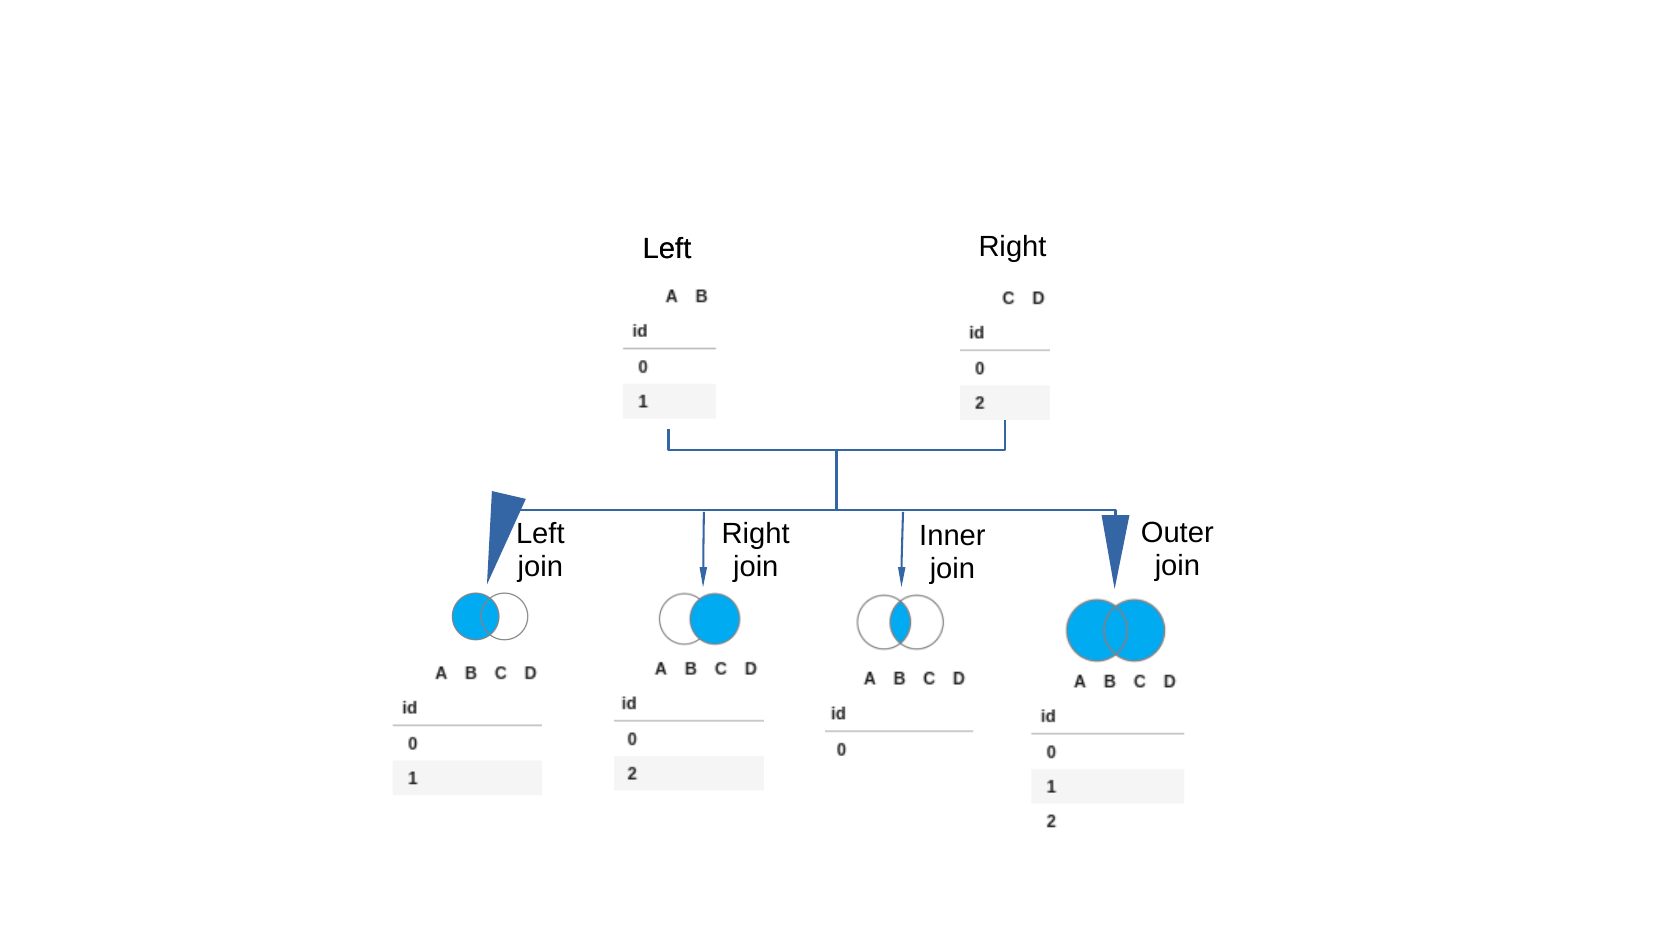

Right
Left
Left
Outer join
Left join
Right join
Inner join